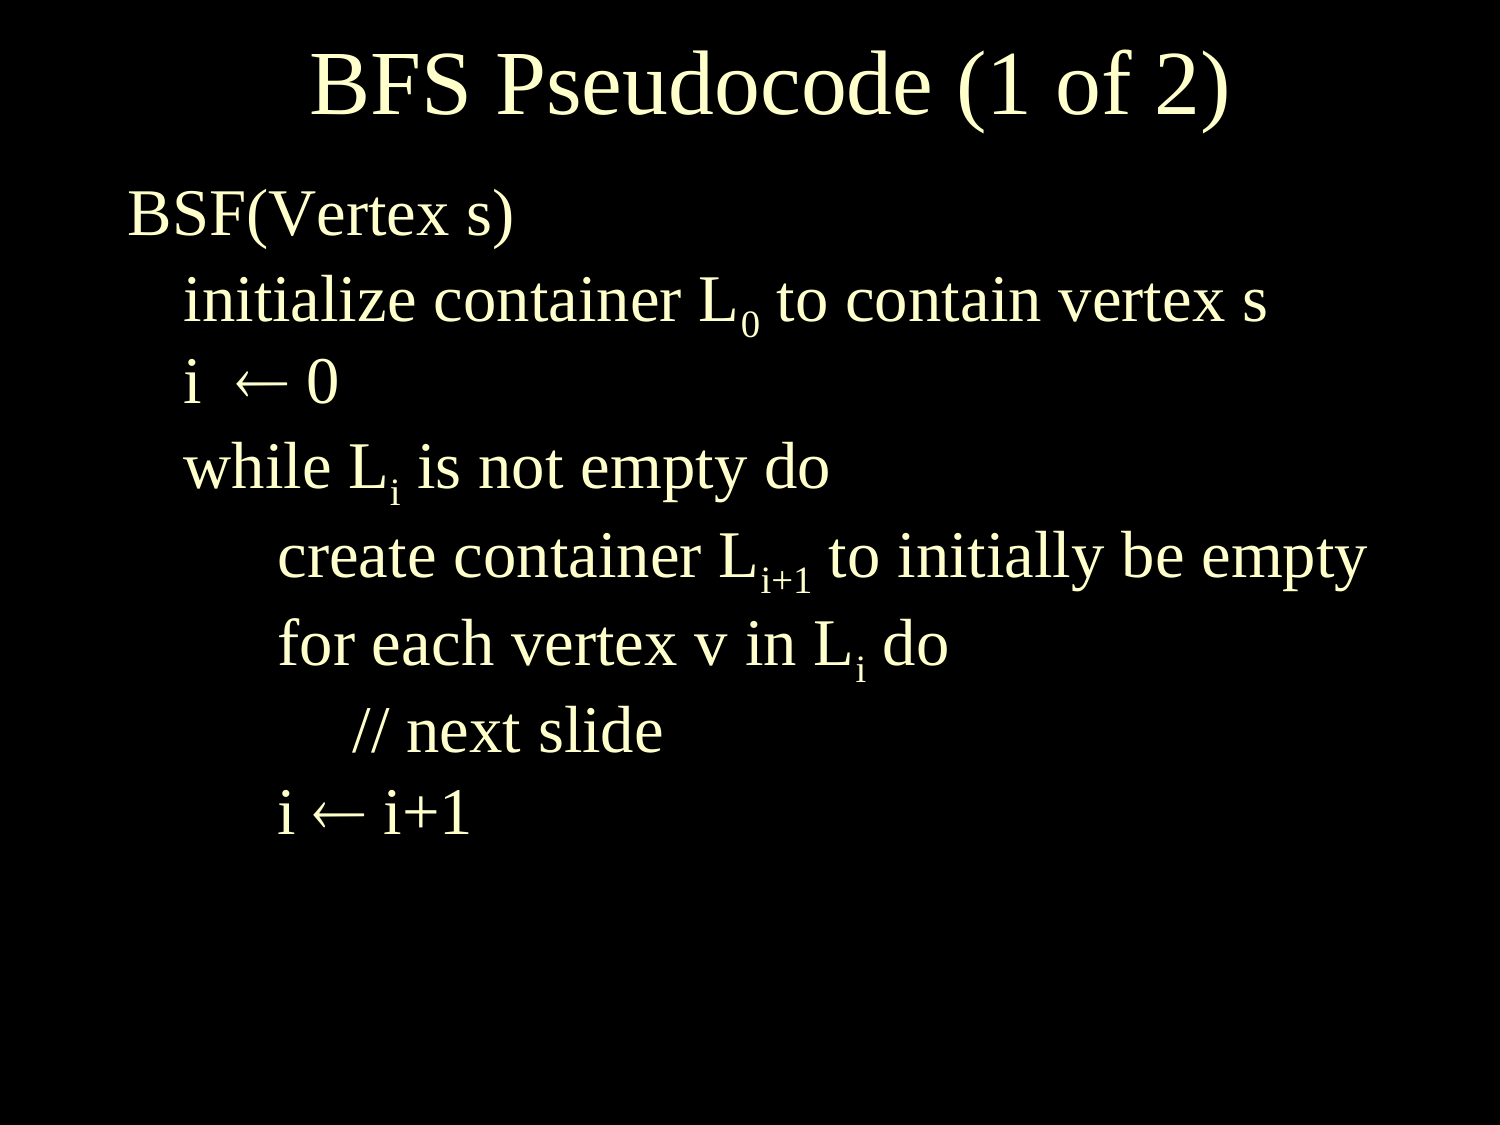

# BFS Pseudocode (1 of 2)
BSF(Vertex s)
	initialize container L0 to contain vertex s
	i  0
	while Li is not empty do
		create container Li+1 to initially be empty
		for each vertex v in Li do
// next slide
		i  i+1